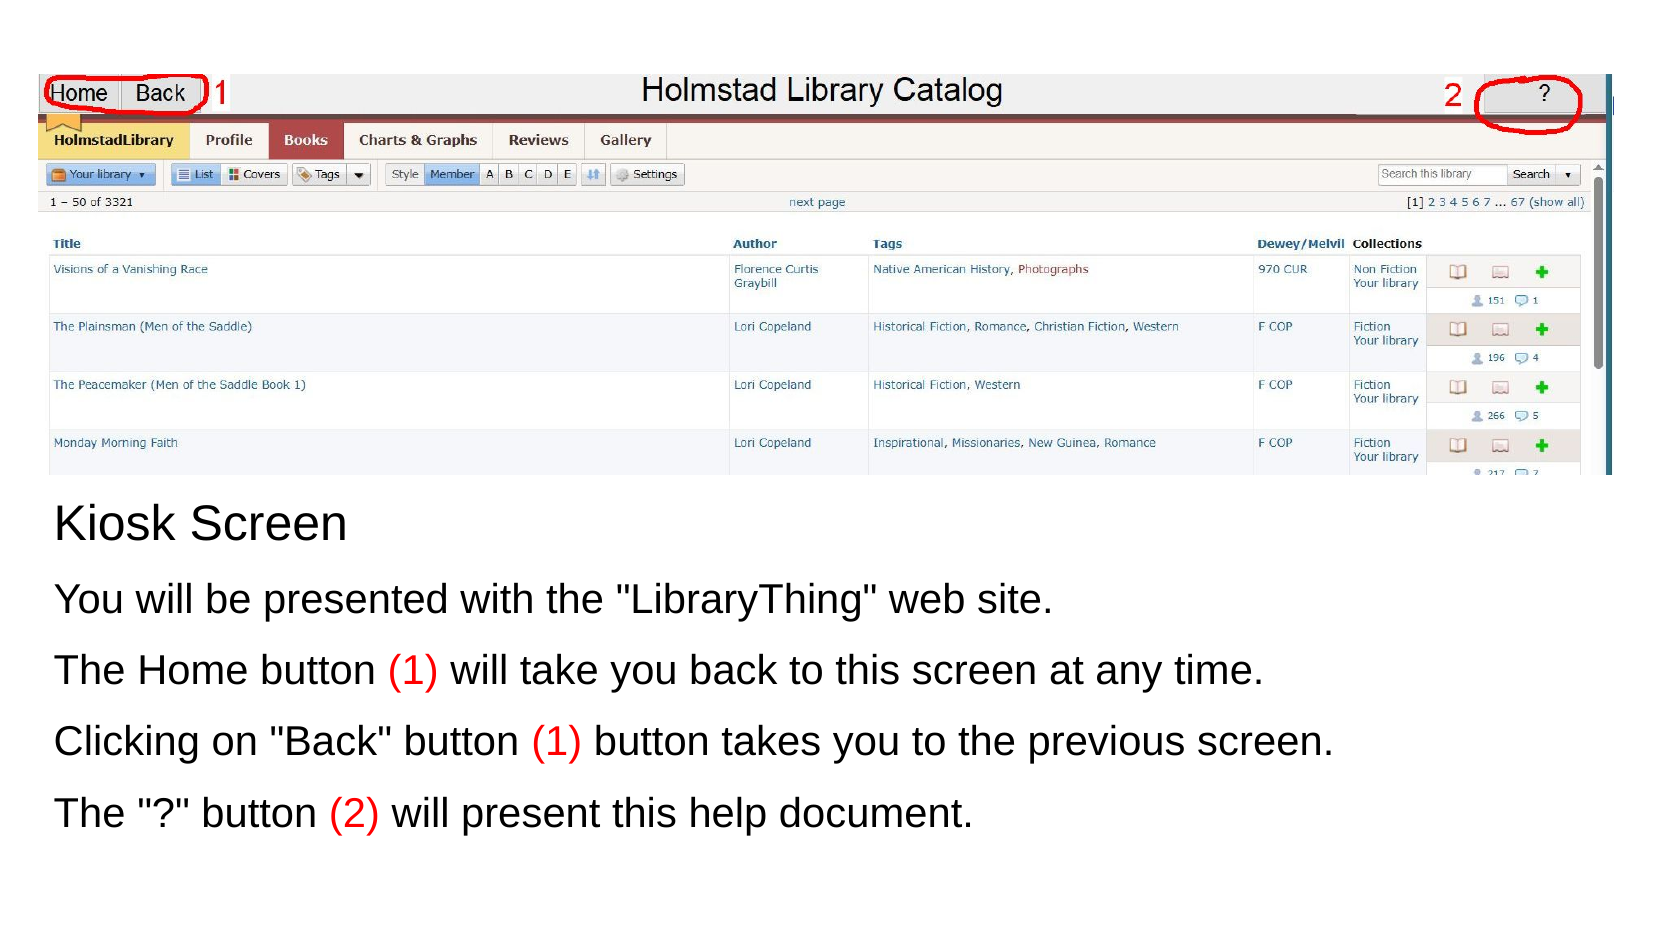

Kiosk Screen
You will be presented with the "LibraryThing" web site.
The Home button (1) will take you back to this screen at any time.
Clicking on "Back" button (1) button takes you to the previous screen.
The "?" button (2) will present this help document.